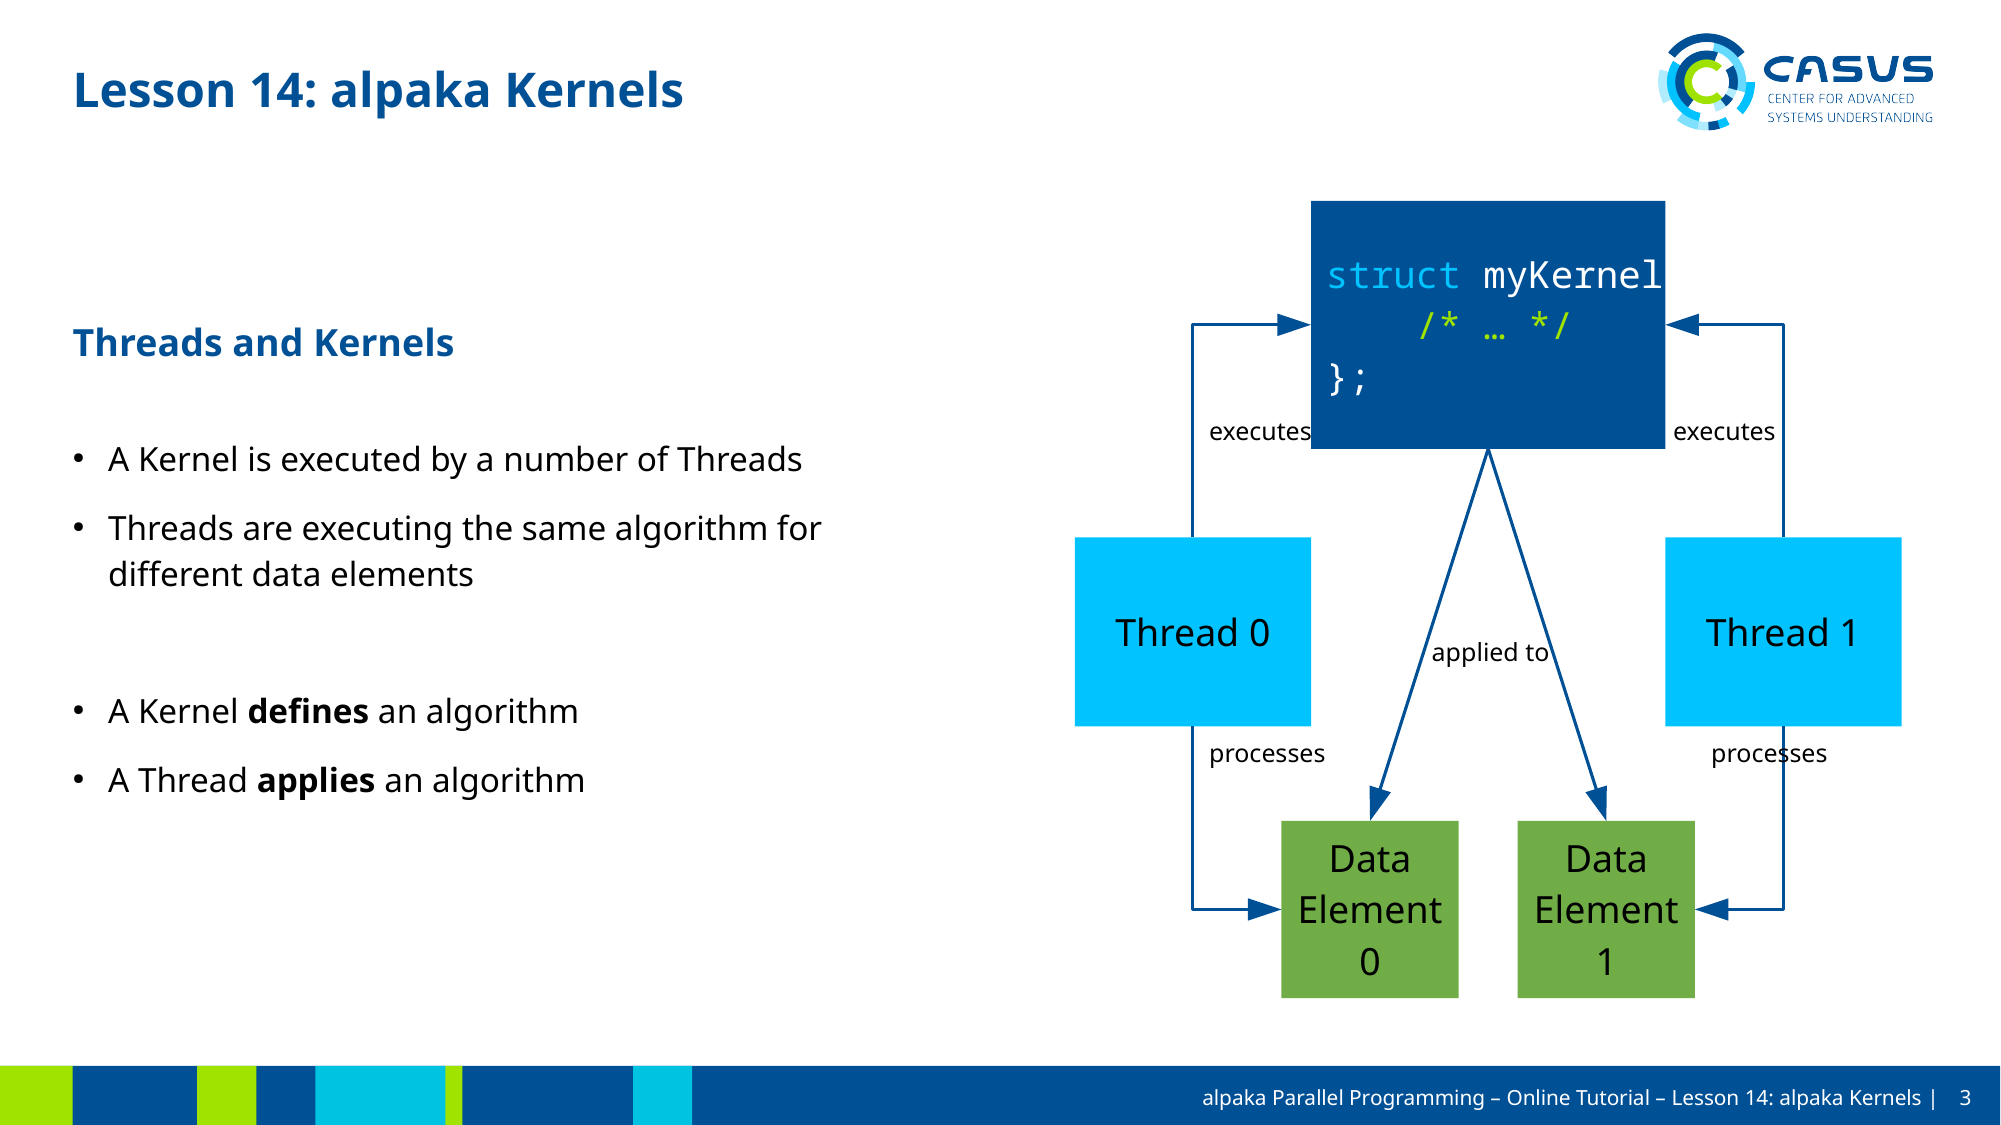

# Lesson 14: alpaka Kernels
struct myKernel {
 /* … */
};
Threads and Kernels
A Kernel is executed by a number of Threads
Threads are executing the same algorithm for different data elements
A Kernel defines an algorithm
A Thread applies an algorithm
Thread 0
Thread 1
Data
Element
0
Data
Element
1
alpaka Parallel Programming – Online Tutorial – Lesson 14: alpaka Kernels
3